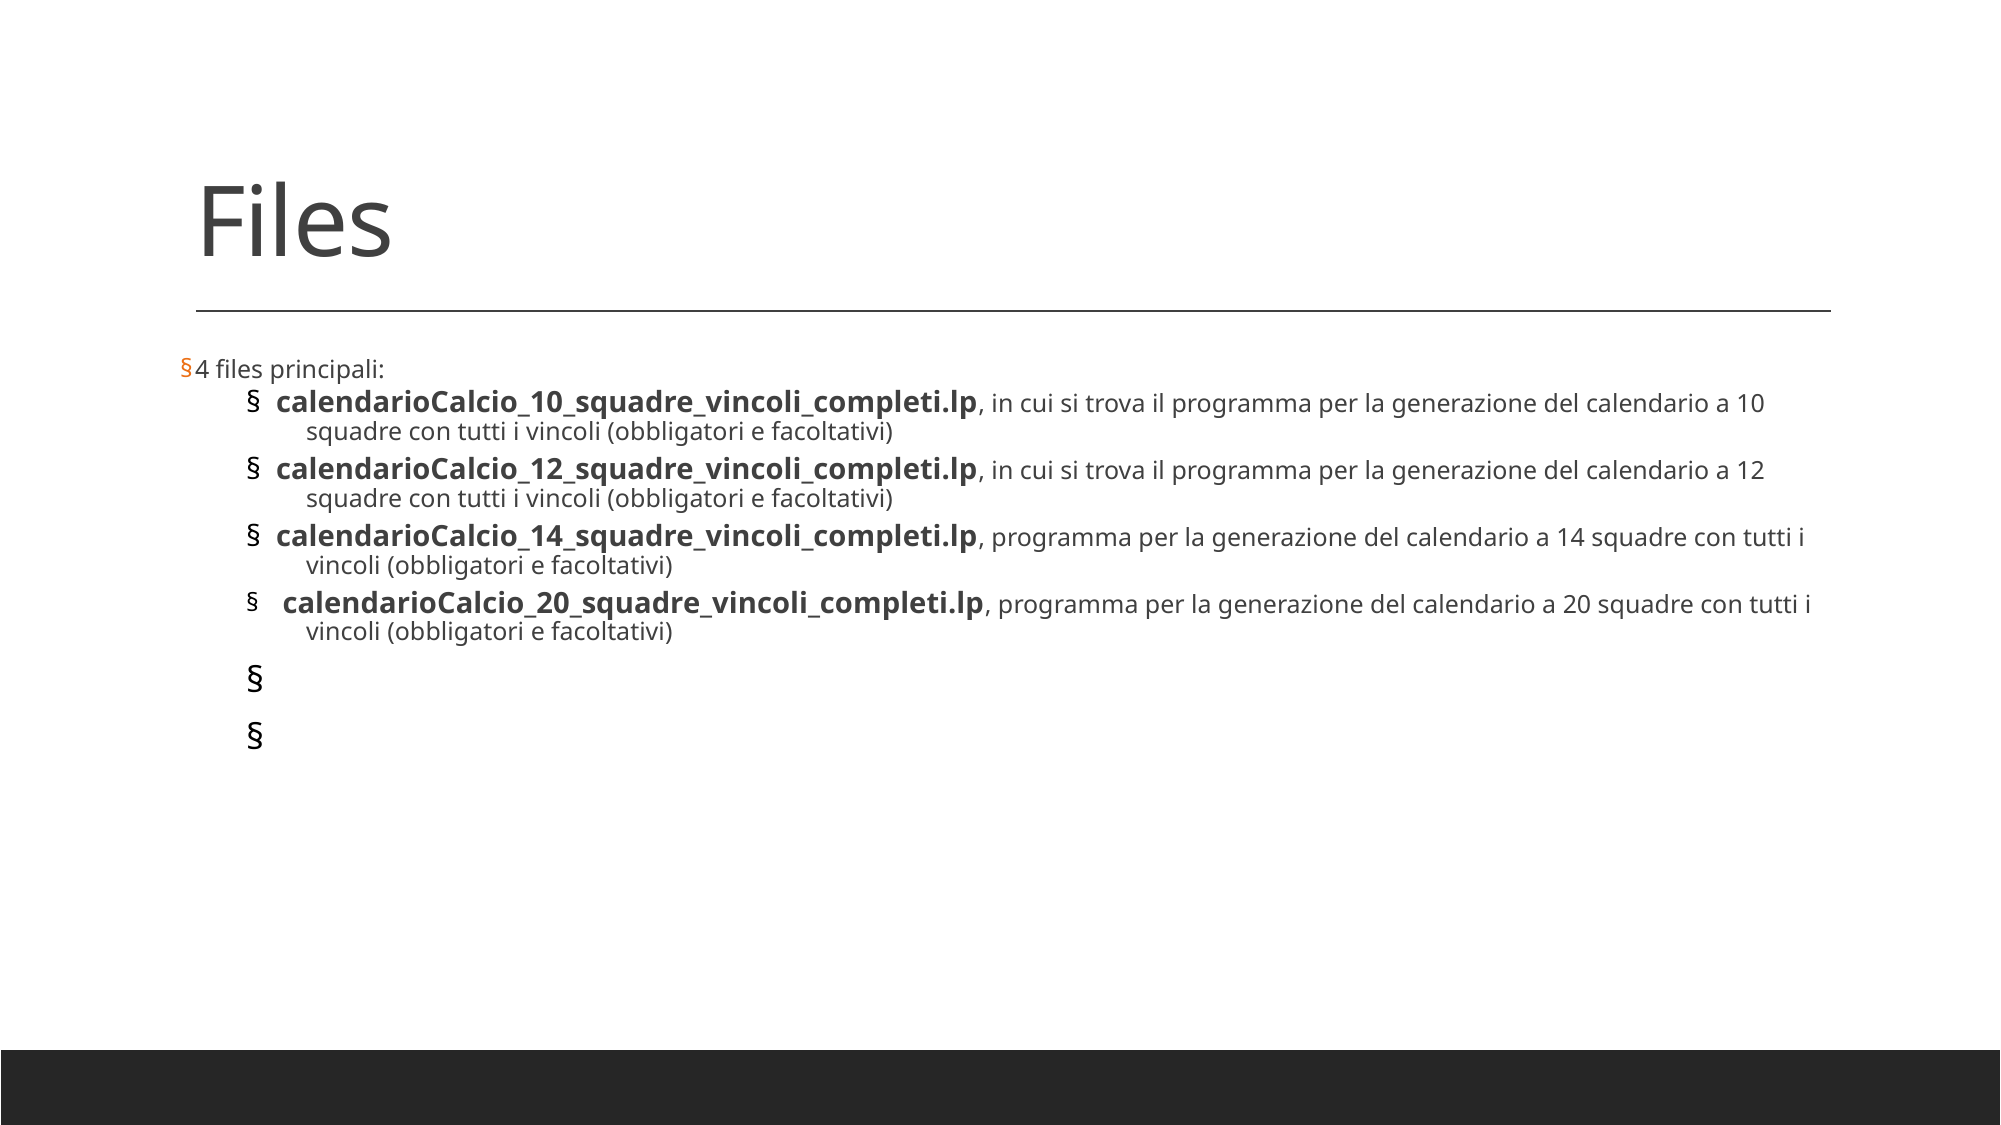

# Files
4 files principali:
calendarioCalcio_10_squadre_vincoli_completi.lp, in cui si trova il programma per la generazione del calendario a 10 squadre con tutti i vincoli (obbligatori e facoltativi)
calendarioCalcio_12_squadre_vincoli_completi.lp, in cui si trova il programma per la generazione del calendario a 12 squadre con tutti i vincoli (obbligatori e facoltativi)
calendarioCalcio_14_squadre_vincoli_completi.lp, programma per la generazione del calendario a 14 squadre con tutti i vincoli (obbligatori e facoltativi)
 calendarioCalcio_20_squadre_vincoli_completi.lp, programma per la generazione del calendario a 20 squadre con tutti i vincoli (obbligatori e facoltativi)